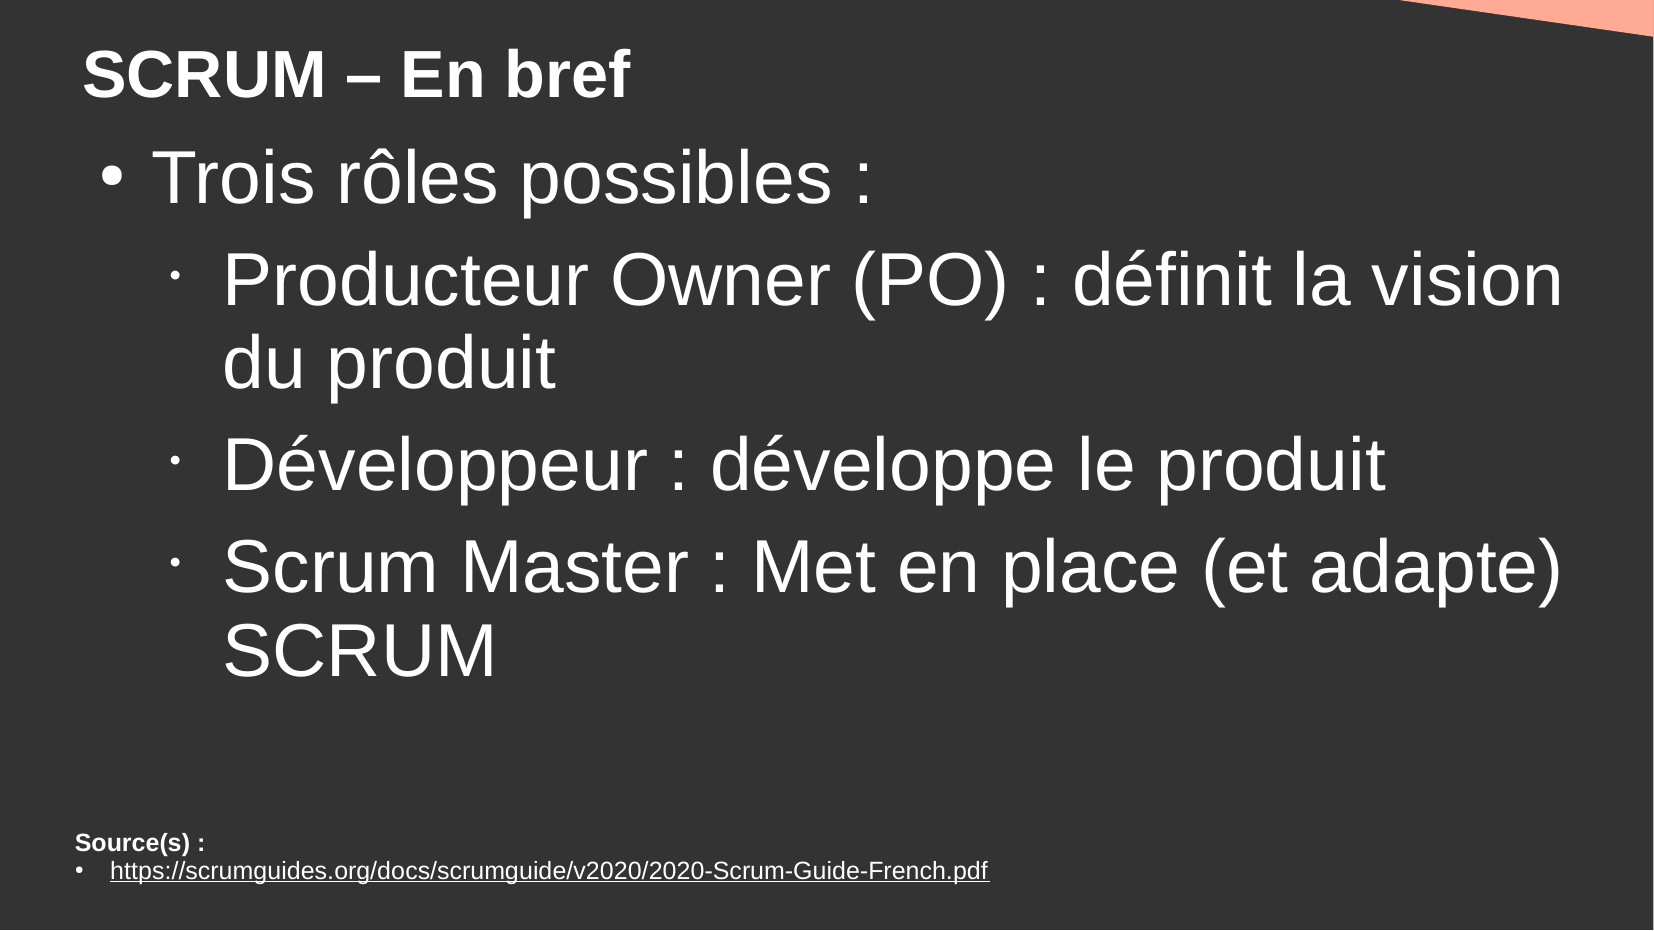

# SCRUM – En bref
Trois rôles possibles :
Producteur Owner (PO) : définit la vision du produit
Développeur : développe le produit
Scrum Master : Met en place (et adapte) SCRUM
Source(s) :
https://scrumguides.org/docs/scrumguide/v2020/2020-Scrum-Guide-French.pdf